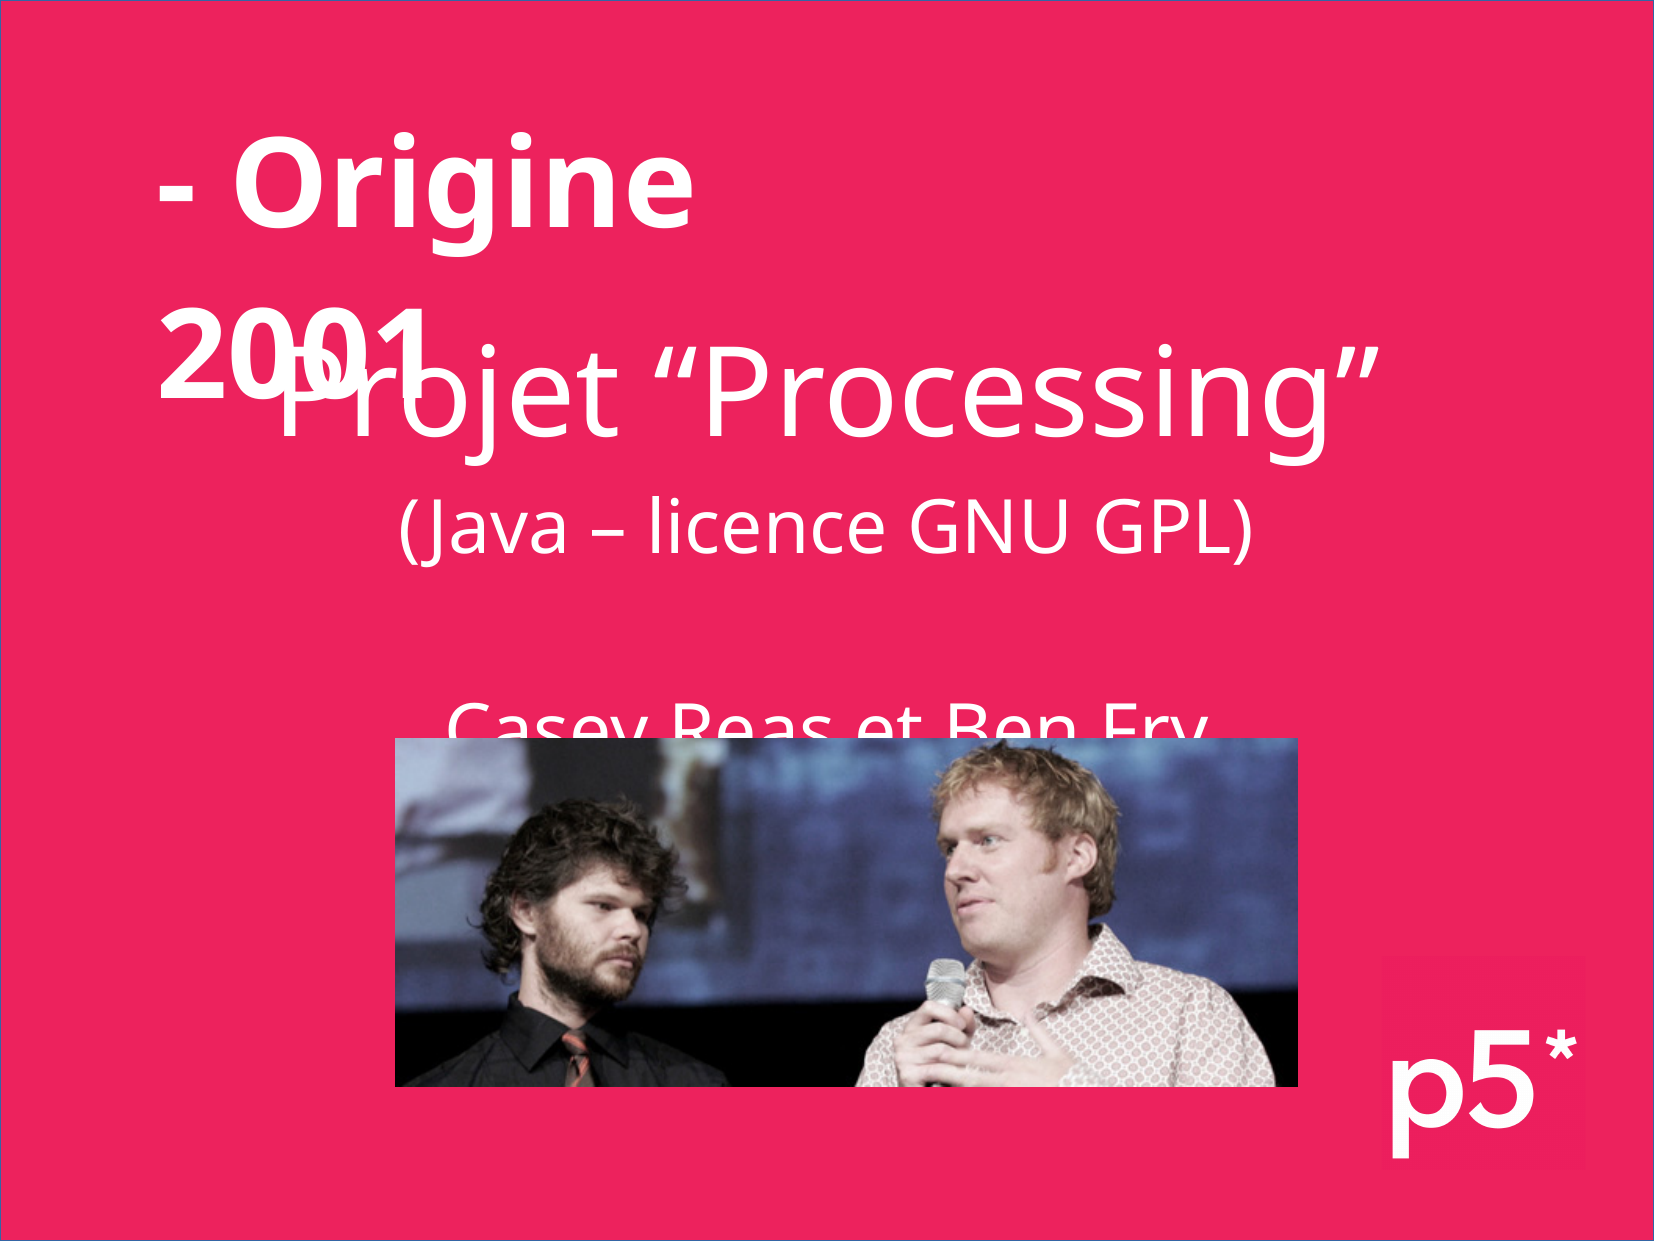

#
- Origine 2001
Projet “Processing”
(Java – licence GNU GPL)
Casey Reas et Ben Fry